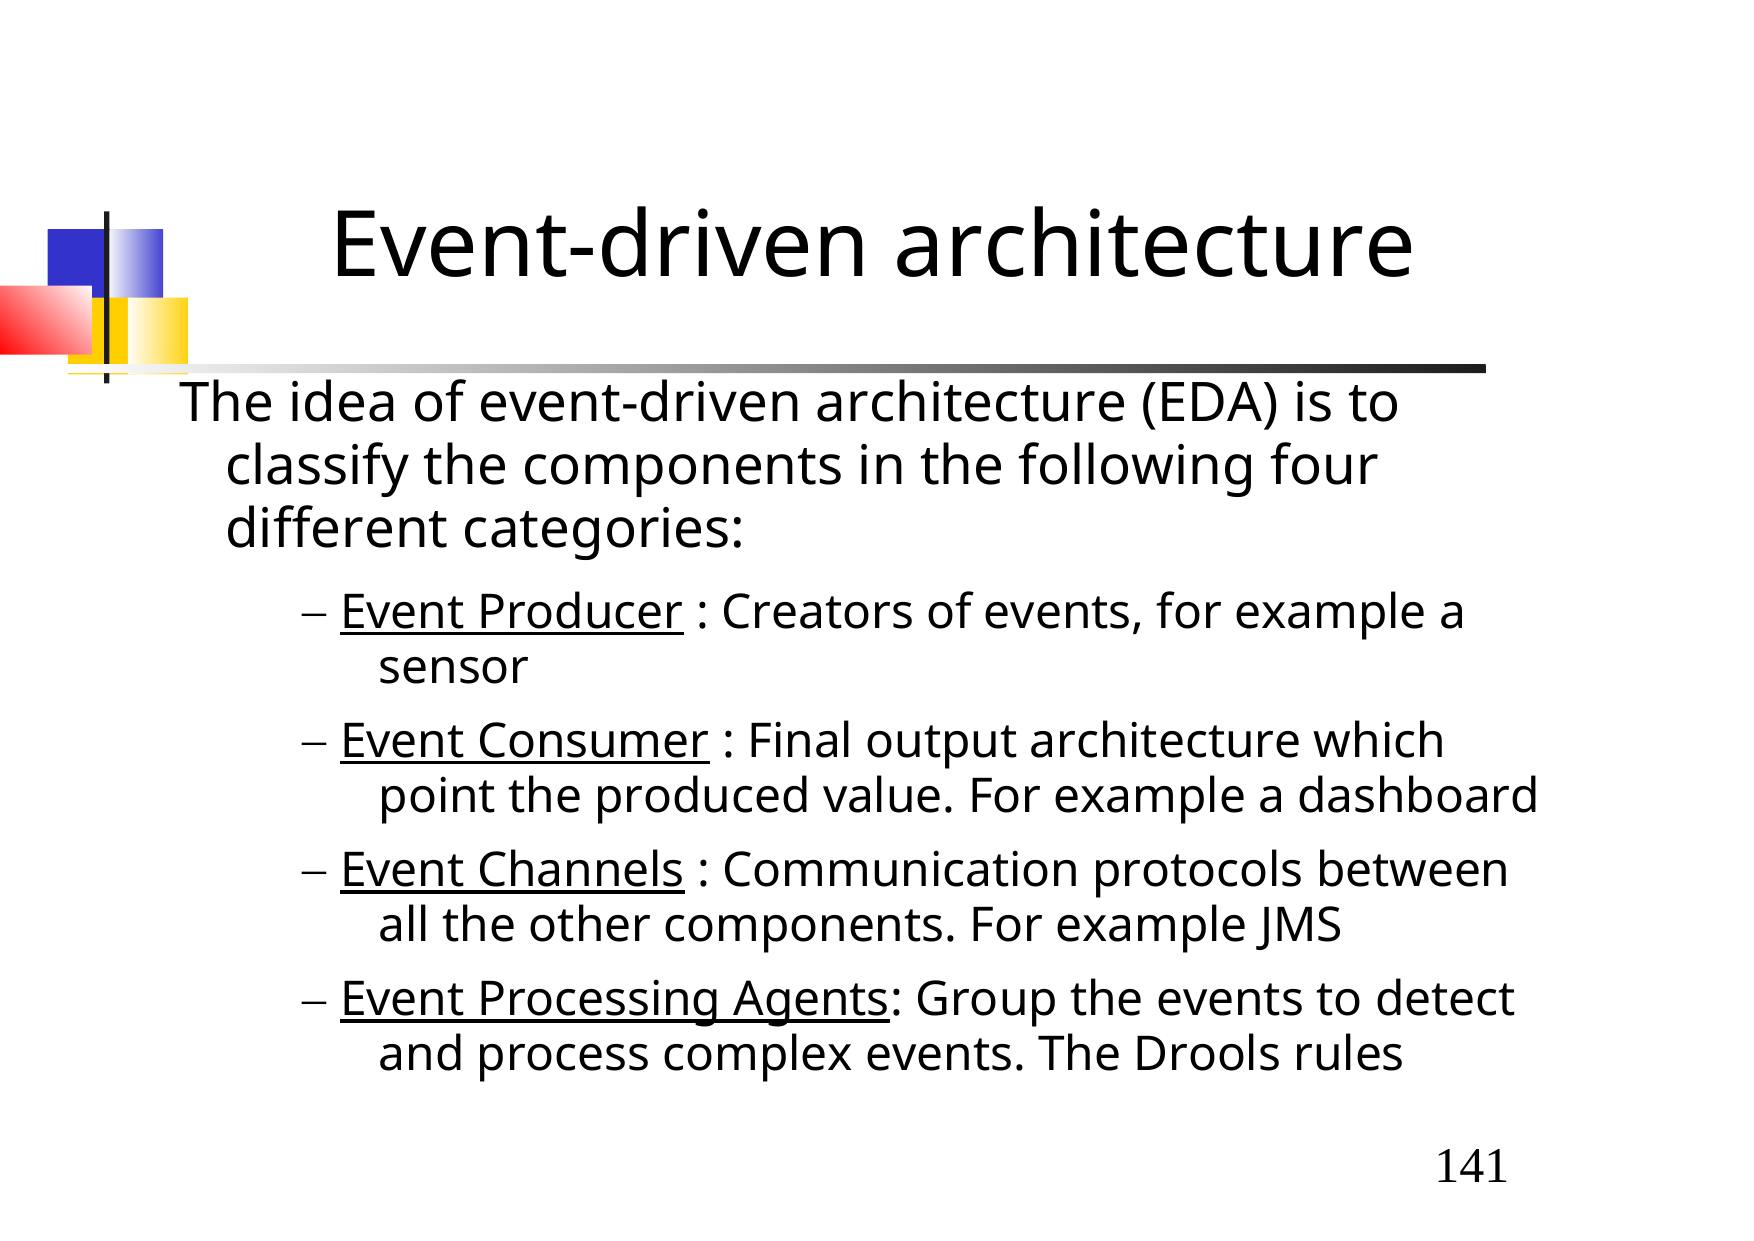

# Event-driven architecture
The idea of event-driven architecture (EDA) is to classify the components in the following four different categories:
Event Producer : Creators of events, for example a sensor
Event Consumer : Final output architecture which point the produced value. For example a dashboard
Event Channels : Communication protocols between all the other components. For example JMS
Event Processing Agents: Group the events to detect and process complex events. The Drools rules